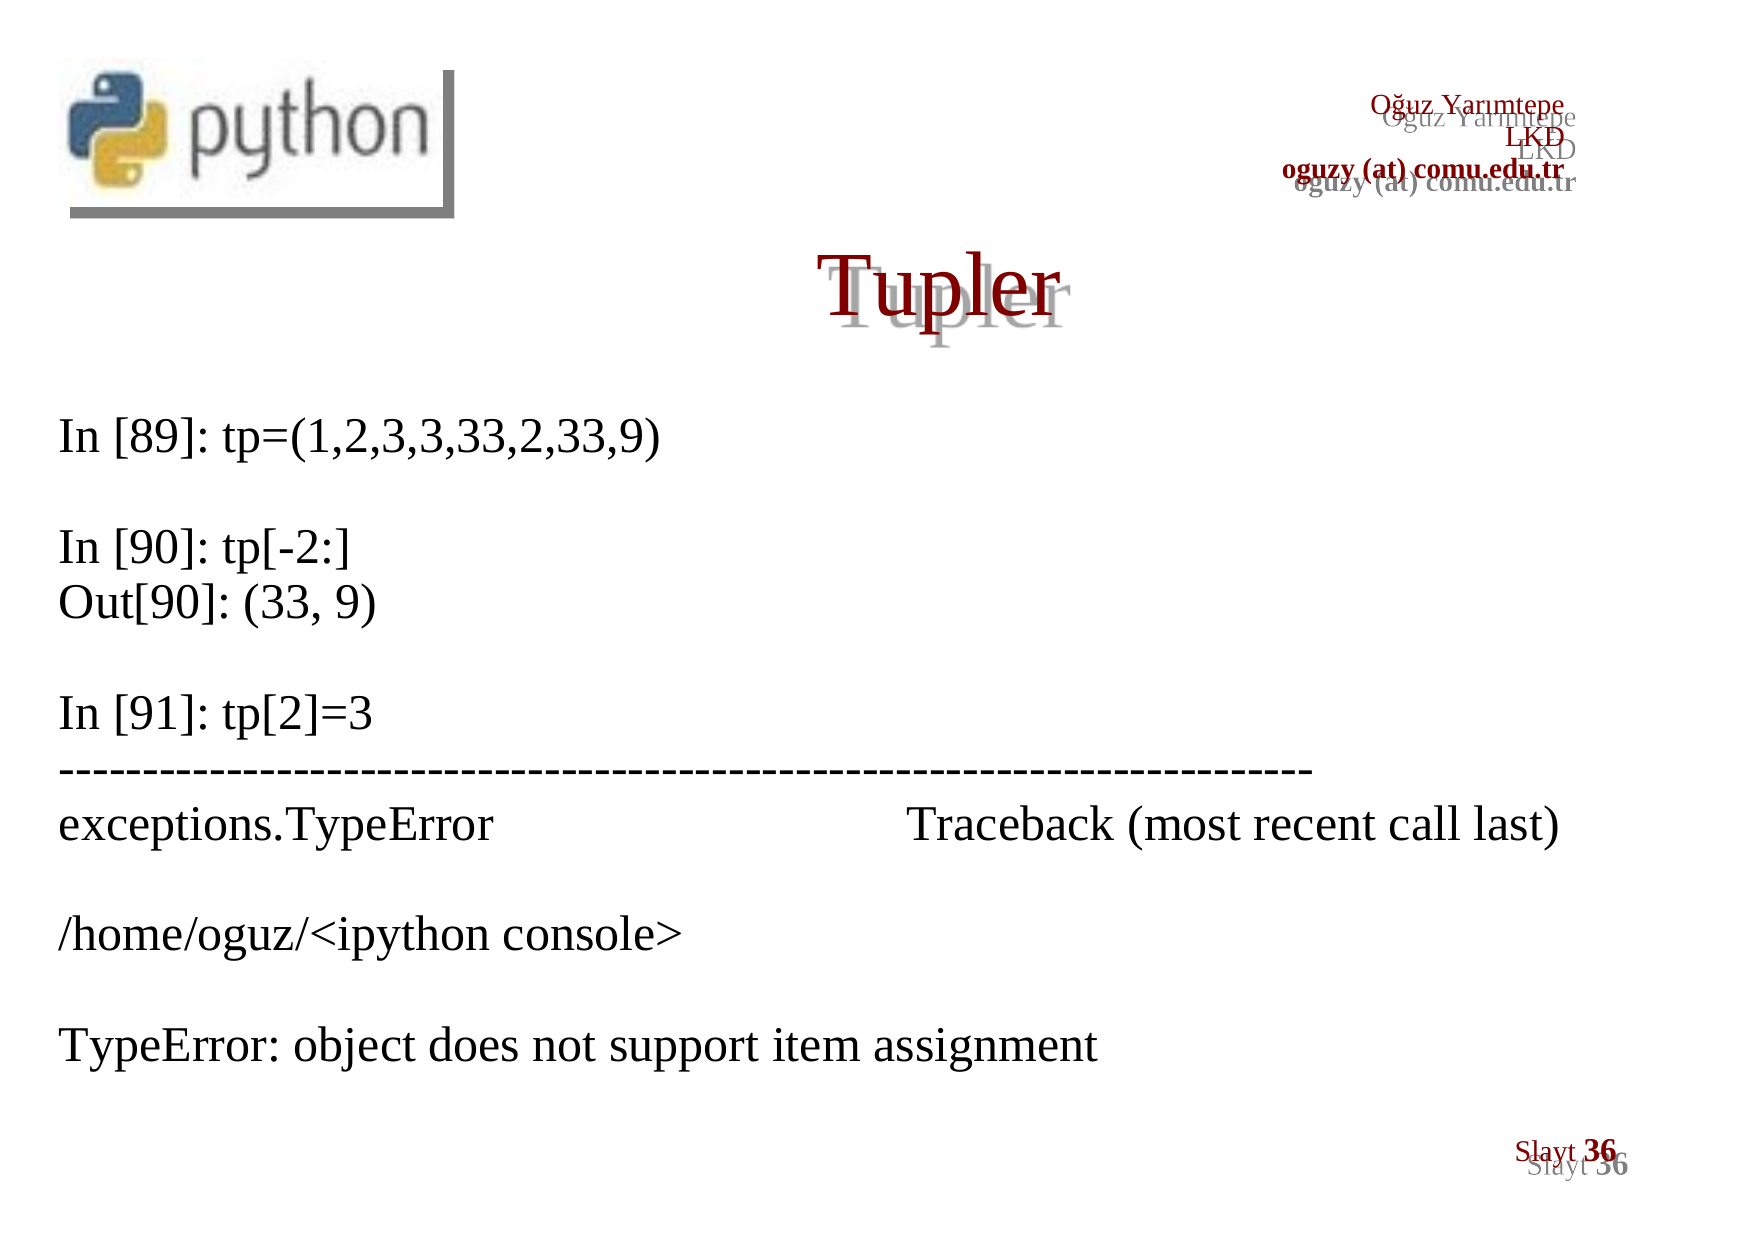

# Tupler
In [89]: tp=(1,2,3,3,33,2,33,9)
In [90]: tp[-2:]
Out[90]: (33, 9)
In [91]: tp[2]=3
---------------------------------------------------------------------------
exceptions.TypeError Traceback (most recent call last)
/home/oguz/<ipython console>
TypeError: object does not support item assignment